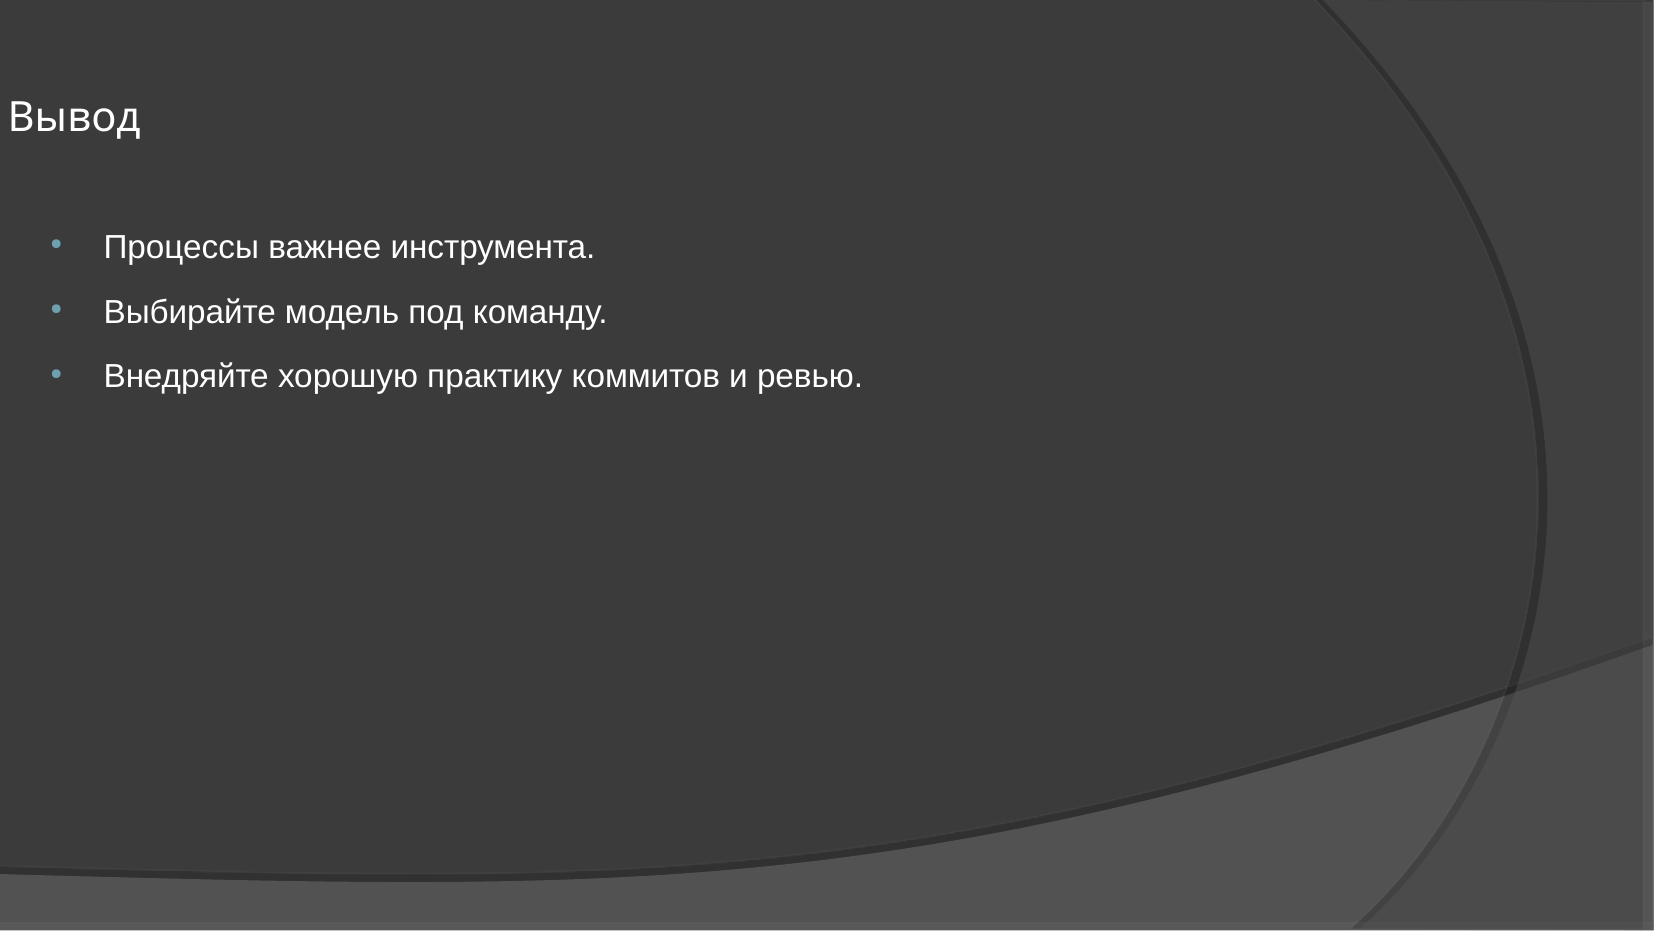

# Вывод
Процессы важнее инструмента.
Выбирайте модель под команду.
Внедряйте хорошую практику коммитов и ревью.